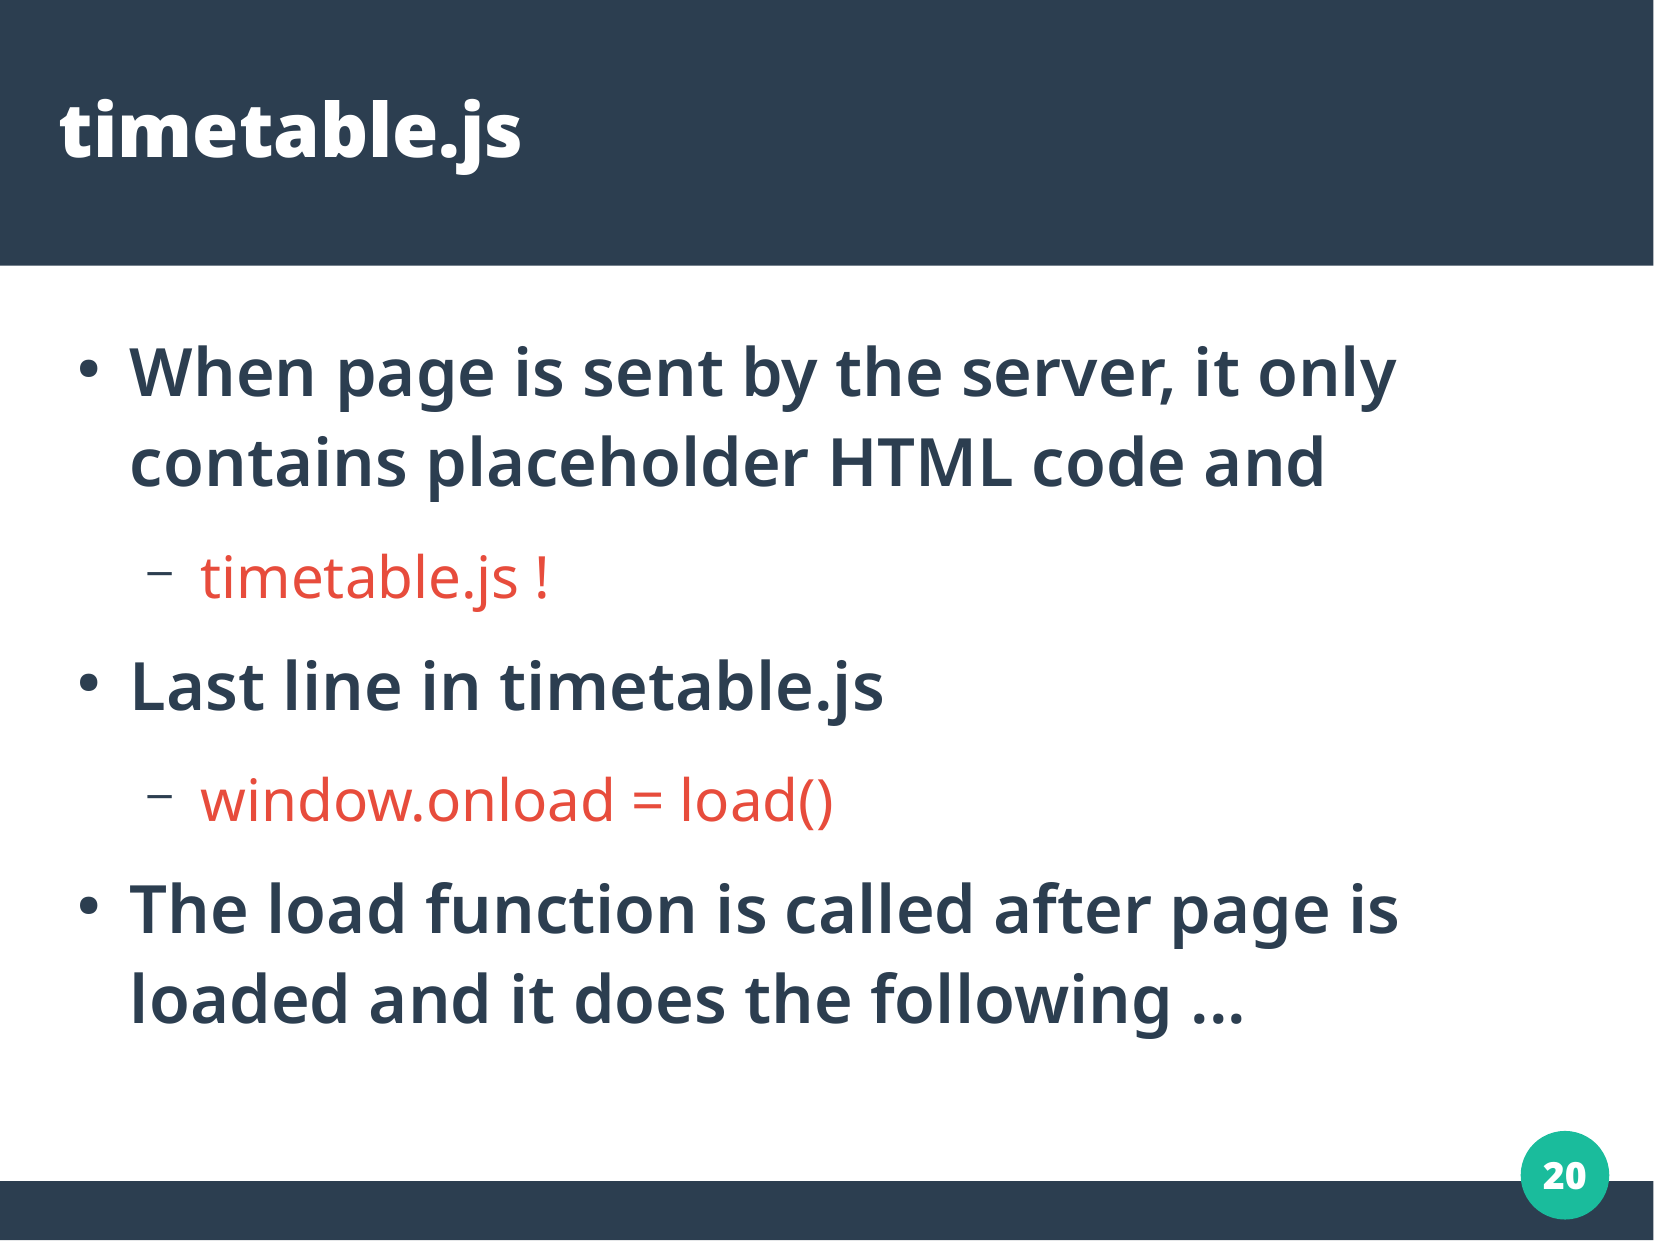

# timetable.js
When page is sent by the server, it only contains placeholder HTML code and
timetable.js !
Last line in timetable.js
window.onload = load()
The load function is called after page is loaded and it does the following ...
20